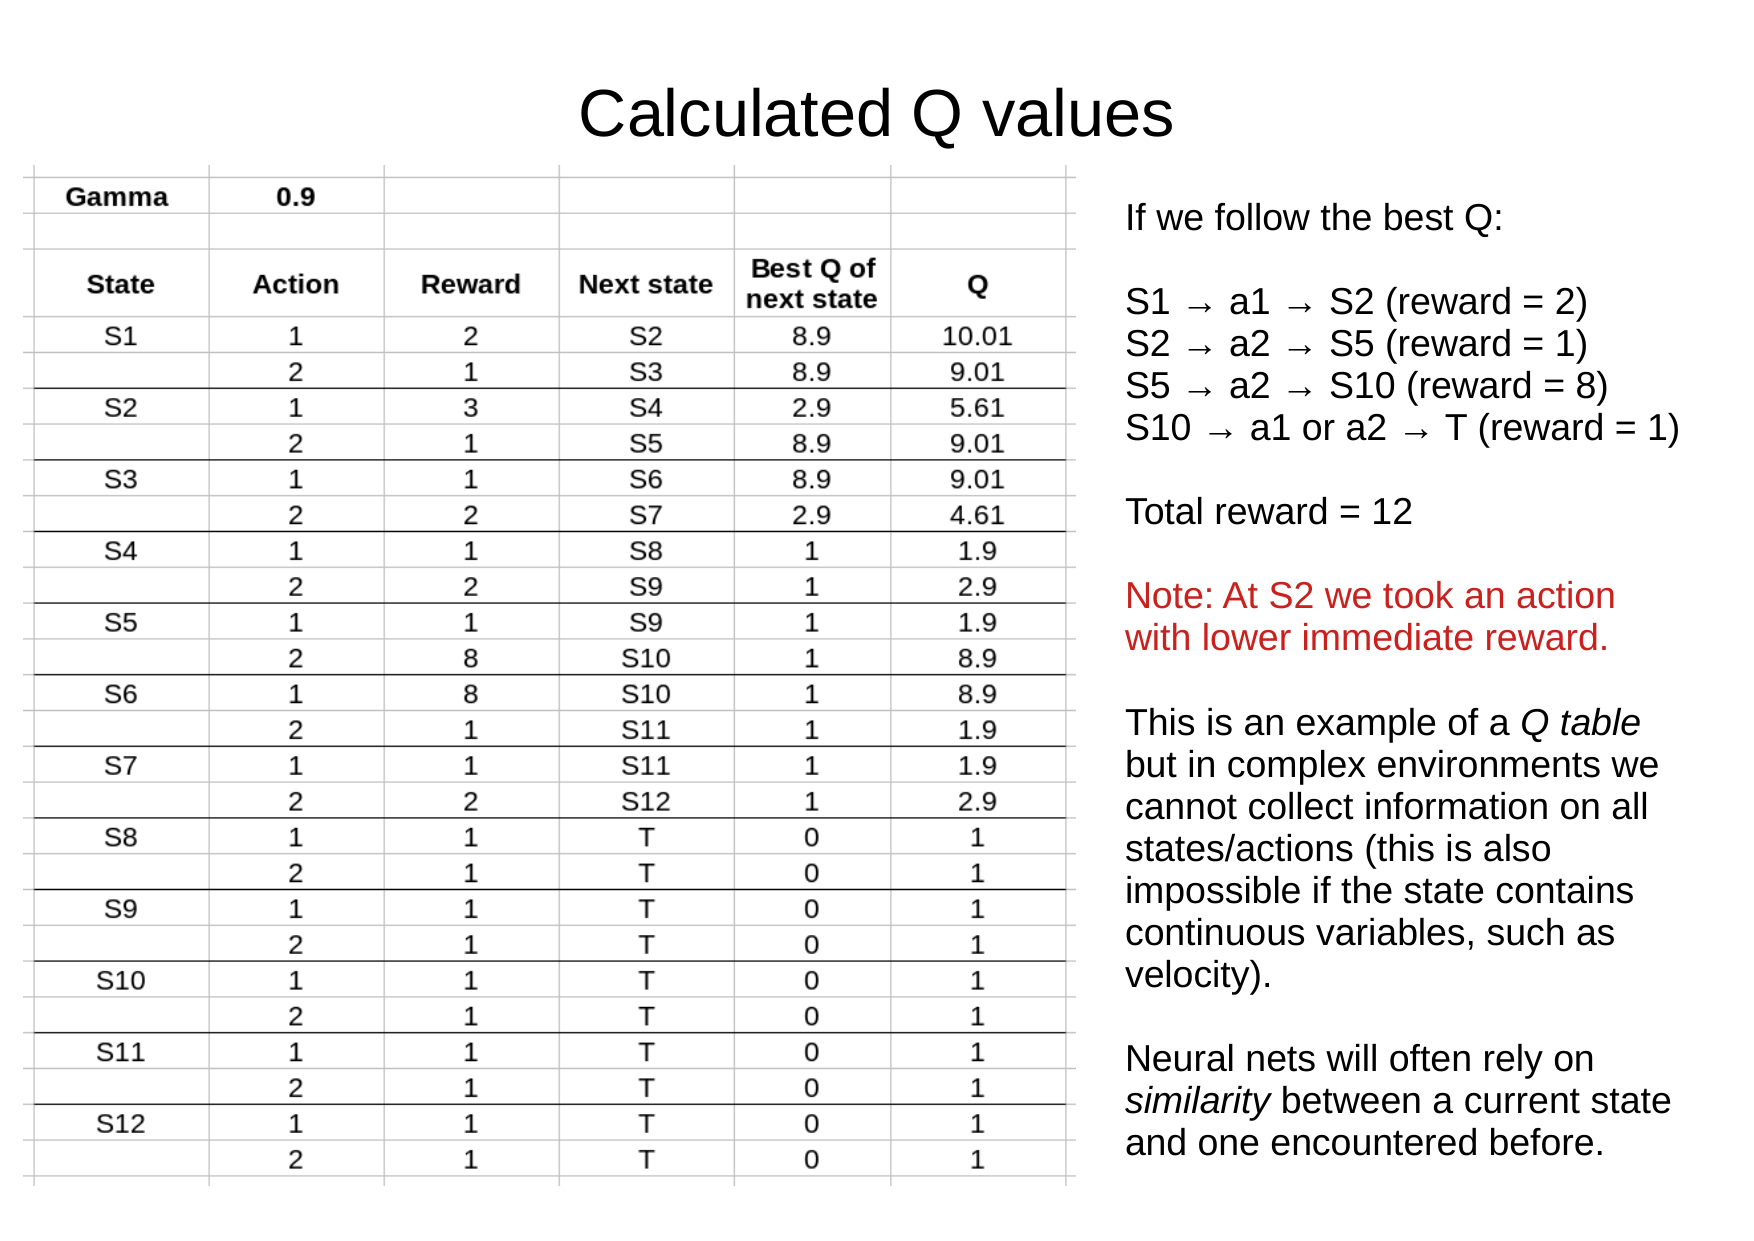

# Calculated Q values
If we follow the best Q:
S1 → a1 → S2 (reward = 2)
S2 → a2 → S5 (reward = 1)
S5 → a2 → S10 (reward = 8)
S10 → a1 or a2 → T (reward = 1)
Total reward = 12
Note: At S2 we took an action with lower immediate reward.
This is an example of a Q table but in complex environments we cannot collect information on all states/actions (this is also impossible if the state contains continuous variables, such as velocity).
Neural nets will often rely on similarity between a current state and one encountered before.